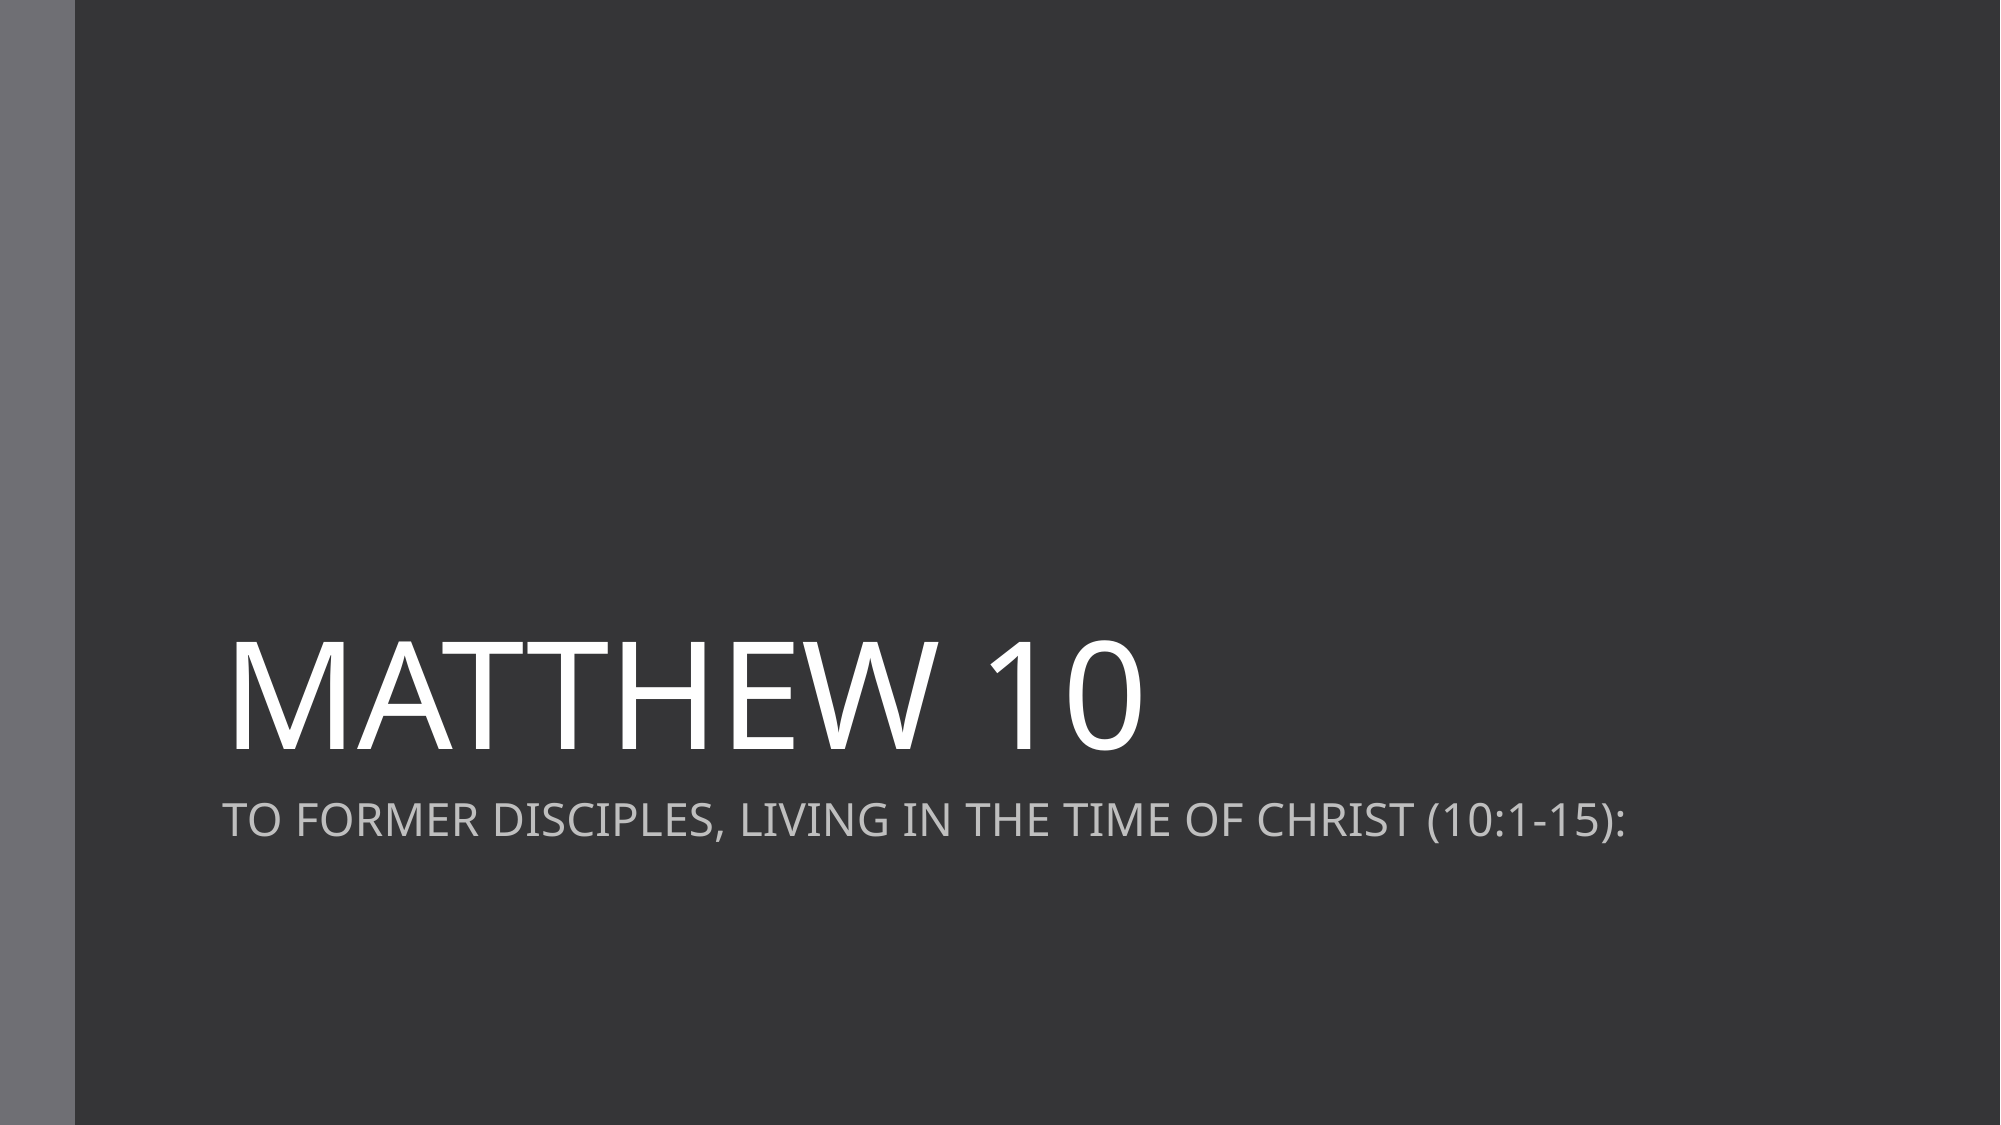

# MATTHEW 10
TO FORMER DISCIPLES, LIVING IN THE TIME OF CHRIST (10:1-15):